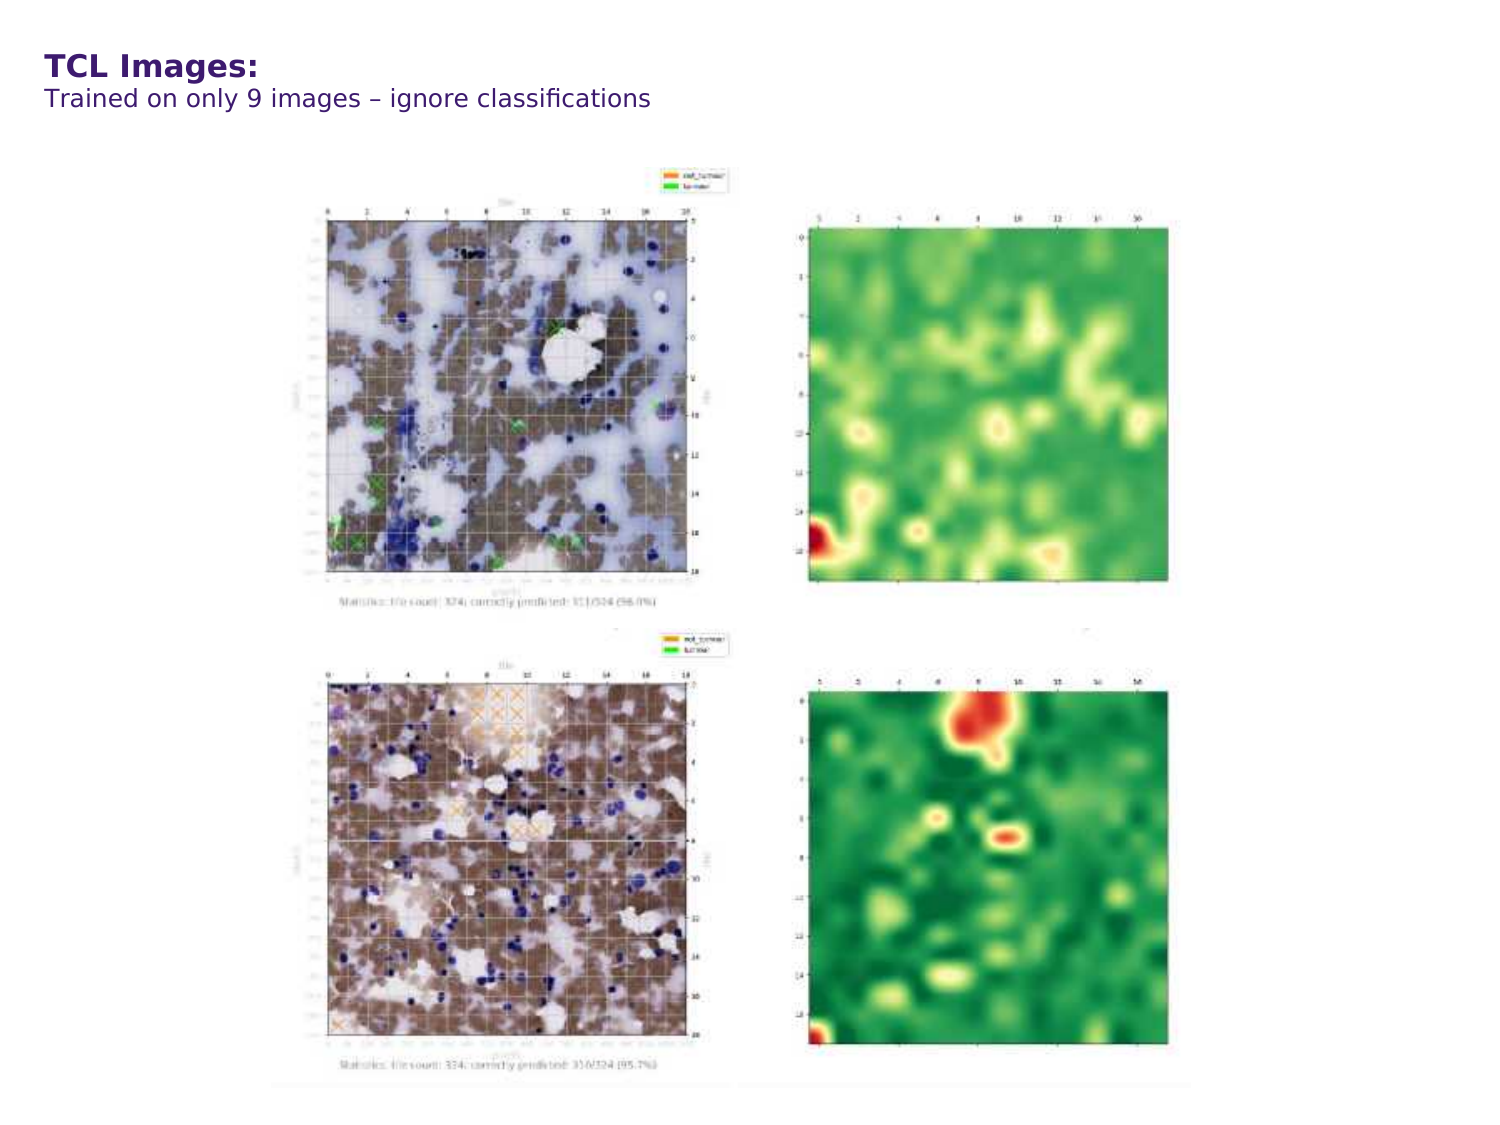

TCL Images:
Trained on only 9 images – ignore classifications